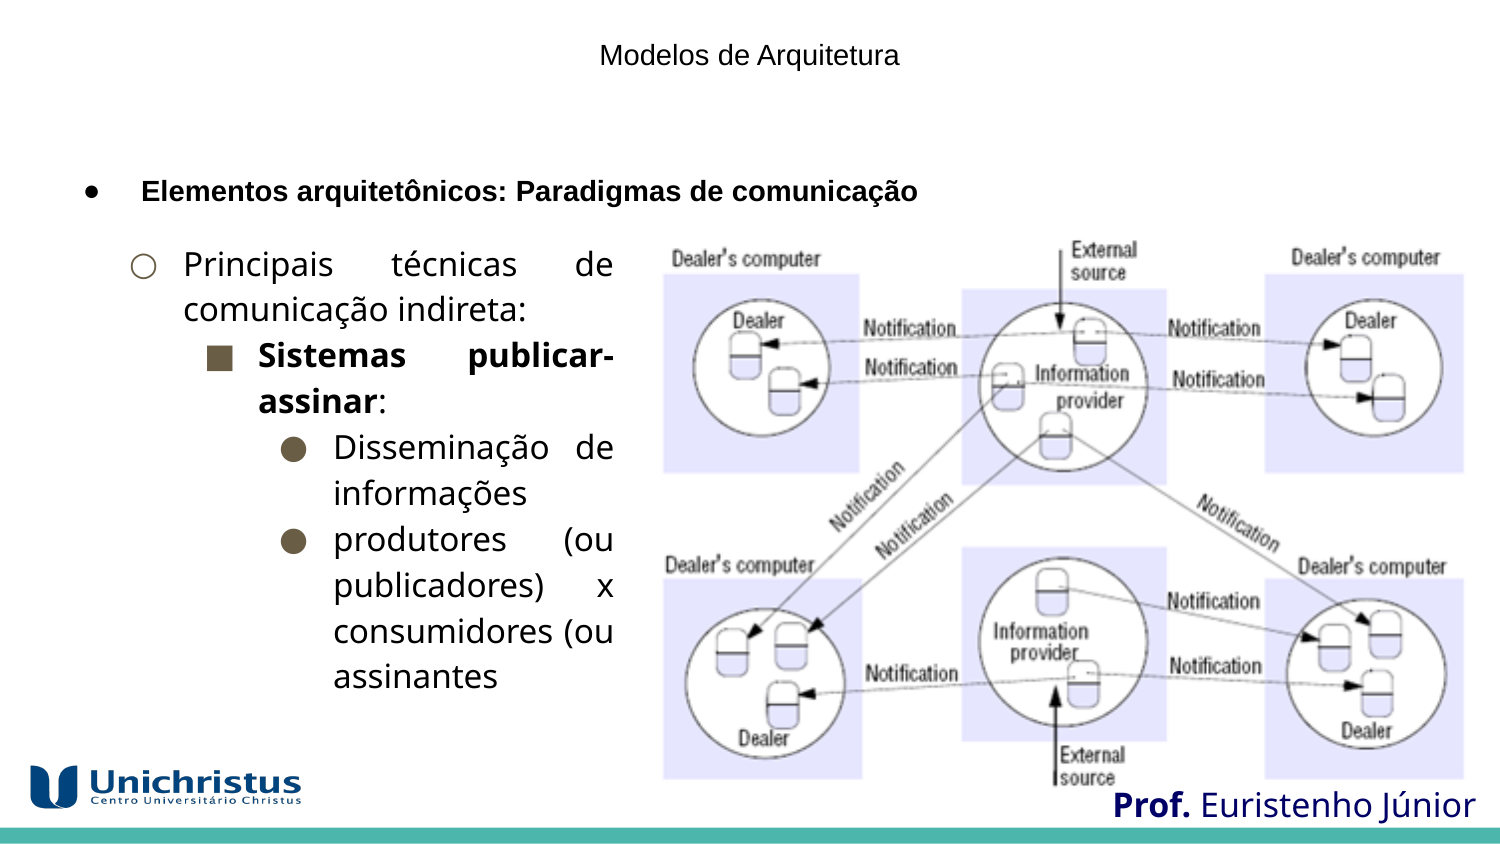

# Modelos de Arquitetura
Elementos arquitetônicos: Paradigmas de comunicação
Principais técnicas de comunicação indireta:
Sistemas publicar-assinar:
Disseminação de informações
produtores (ou publicadores) x consumidores (ou assinantes
Prof. Euristenho Júnior